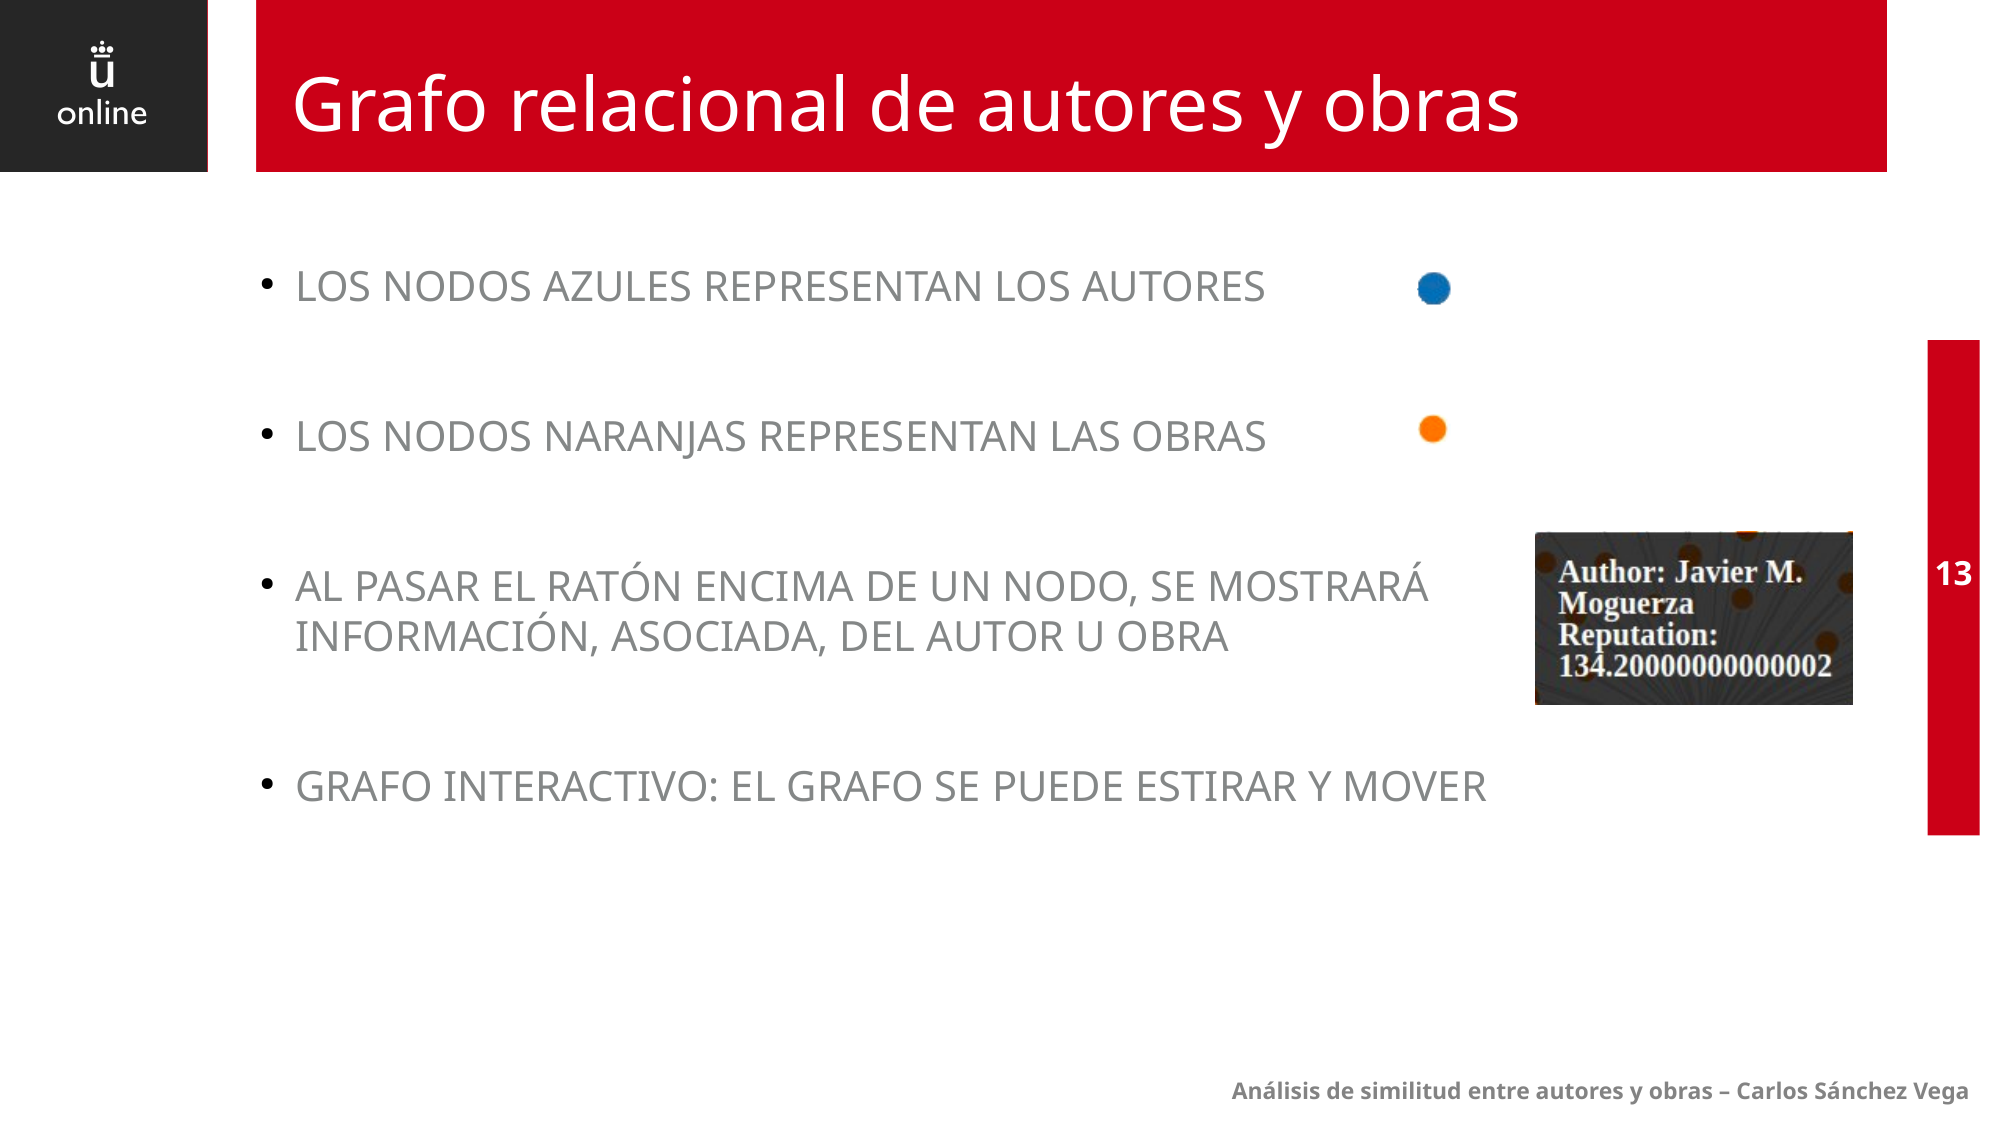

# Grafo relacional de autores y obras
LOS NODOS AZULES REPRESENTAN LOS AUTORES
LOS NODOS NARANJAS REPRESENTAN LAS OBRAS
AL PASAR EL RATÓN ENCIMA DE UN NODO, SE MOSTRARÁ INFORMACIÓN, ASOCIADA, DEL AUTOR U OBRA
GRAFO INTERACTIVO: EL GRAFO SE PUEDE ESTIRAR Y MOVER
Análisis de similitud entre autores y obras – Carlos Sánchez Vega